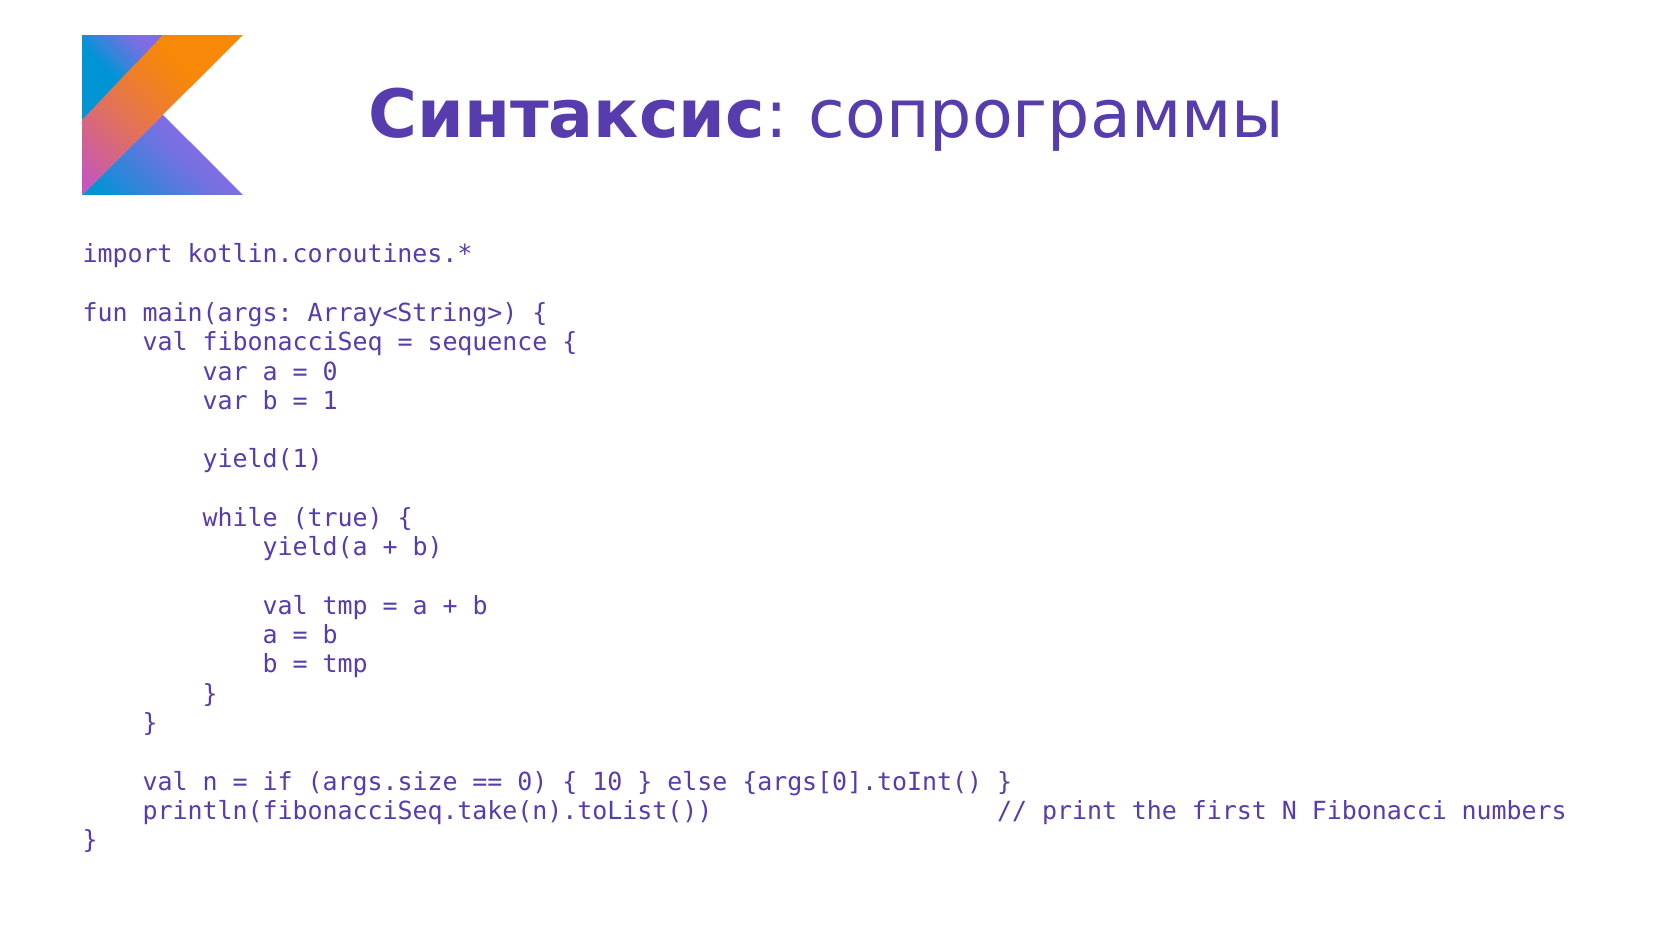

# Синтаксис: сопрограммы
import kotlin.coroutines.*
fun main(args: Array<String>) {
 val fibonacciSeq = sequence {
 var a = 0
 var b = 1
 yield(1)
 while (true) {
 yield(a + b)
 val tmp = a + b
 a = b
 b = tmp
 }
 }
 val n = if (args.size == 0) { 10 } else {args[0].toInt() }
 println(fibonacciSeq.take(n).toList()) // print the first N Fibonacci numbers
}